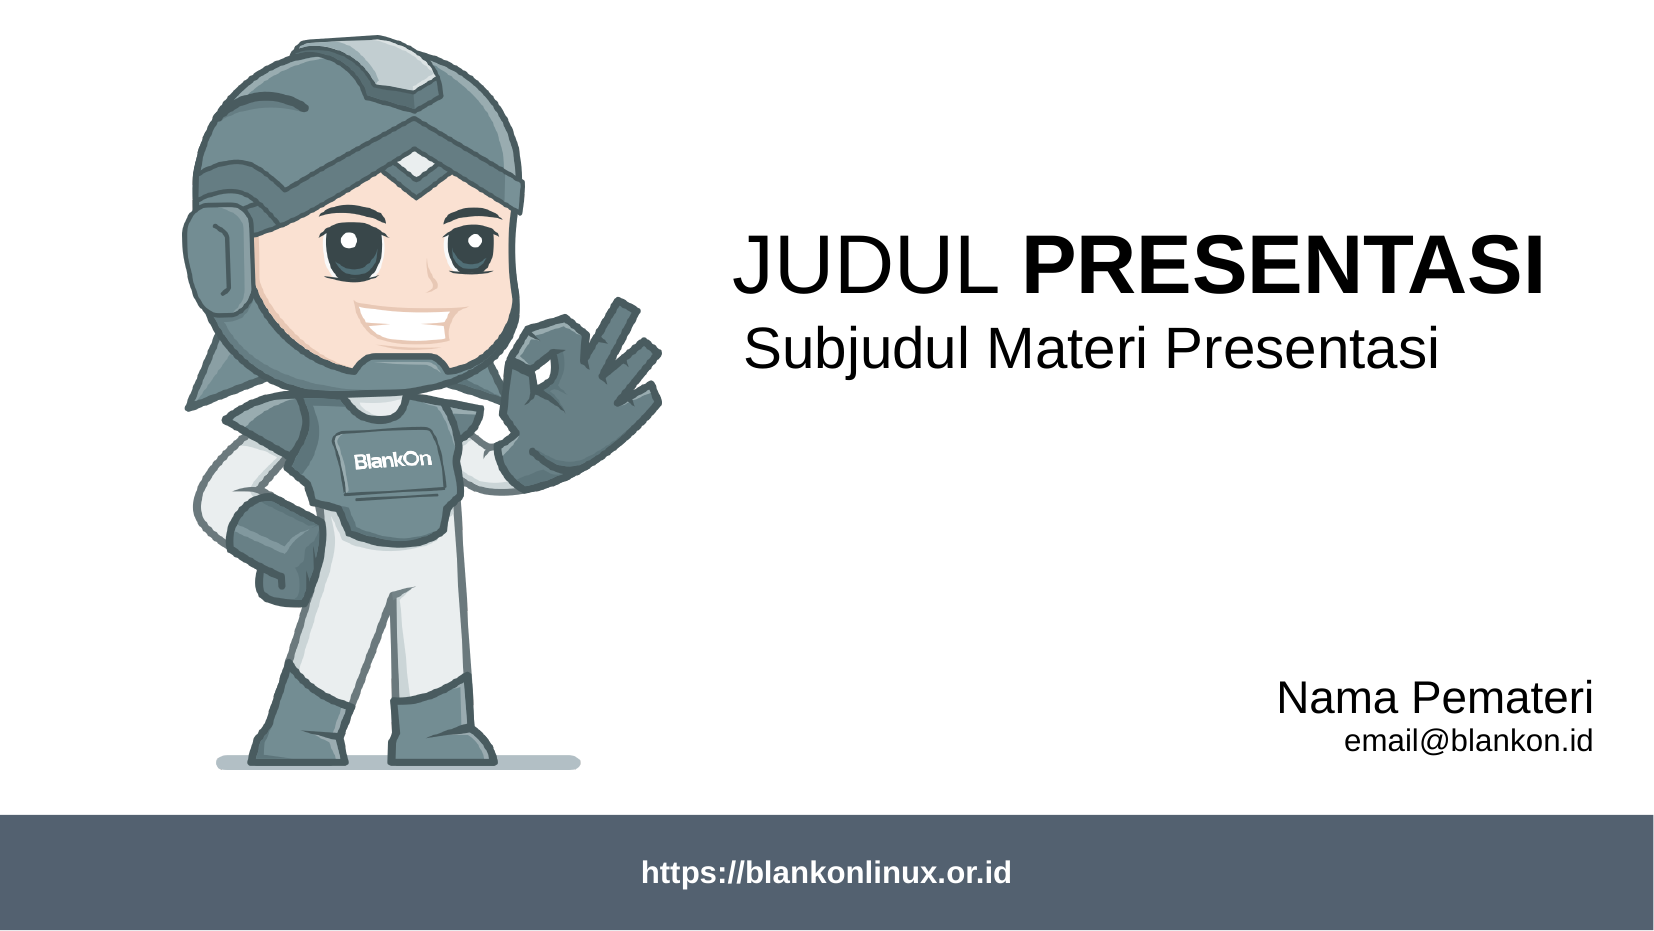

# JUDUL PRESENTASI
Subjudul Materi Presentasi
Nama Pemateri
email@blankon.id
https://blankonlinux.or.id